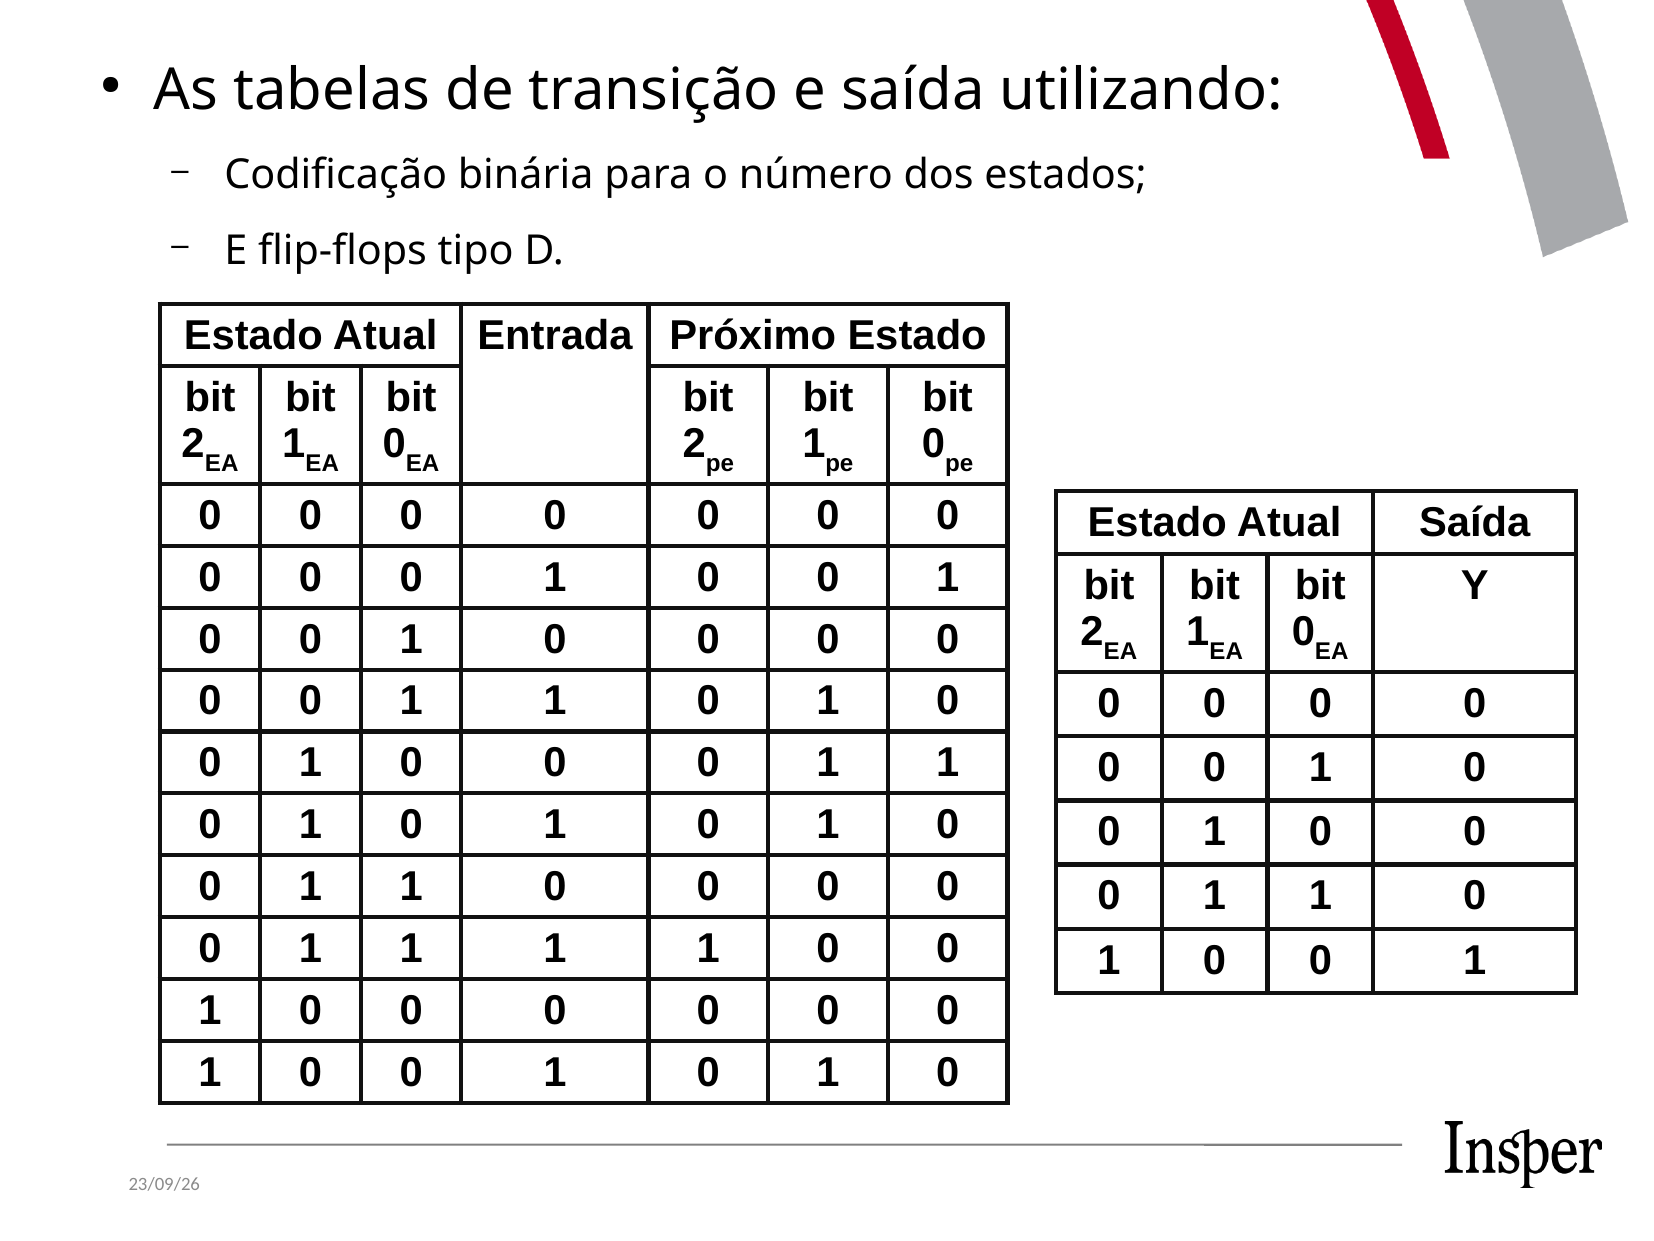

# As tabelas de transição e saída utilizando:
Codificação binária para o número dos estados;
E flip-flops tipo D.
| Estado Atual | | | Entrada | Próximo Estado | | |
| --- | --- | --- | --- | --- | --- | --- |
| bit2EA | bit1EA | bit0EA | | bit 2pe | bit 1pe | bit 0pe |
| 0 | 0 | 0 | 0 | 0 | 0 | 0 |
| 0 | 0 | 0 | 1 | 0 | 0 | 1 |
| 0 | 0 | 1 | 0 | 0 | 0 | 0 |
| 0 | 0 | 1 | 1 | 0 | 1 | 0 |
| 0 | 1 | 0 | 0 | 0 | 1 | 1 |
| 0 | 1 | 0 | 1 | 0 | 1 | 0 |
| 0 | 1 | 1 | 0 | 0 | 0 | 0 |
| 0 | 1 | 1 | 1 | 1 | 0 | 0 |
| 1 | 0 | 0 | 0 | 0 | 0 | 0 |
| 1 | 0 | 0 | 1 | 0 | 1 | 0 |
| Estado Atual | | | Saída |
| --- | --- | --- | --- |
| bit 2EA | bit 1EA | bit 0EA | Y |
| 0 | 0 | 0 | 0 |
| 0 | 0 | 1 | 0 |
| 0 | 1 | 0 | 0 |
| 0 | 1 | 1 | 0 |
| 1 | 0 | 0 | 1 |